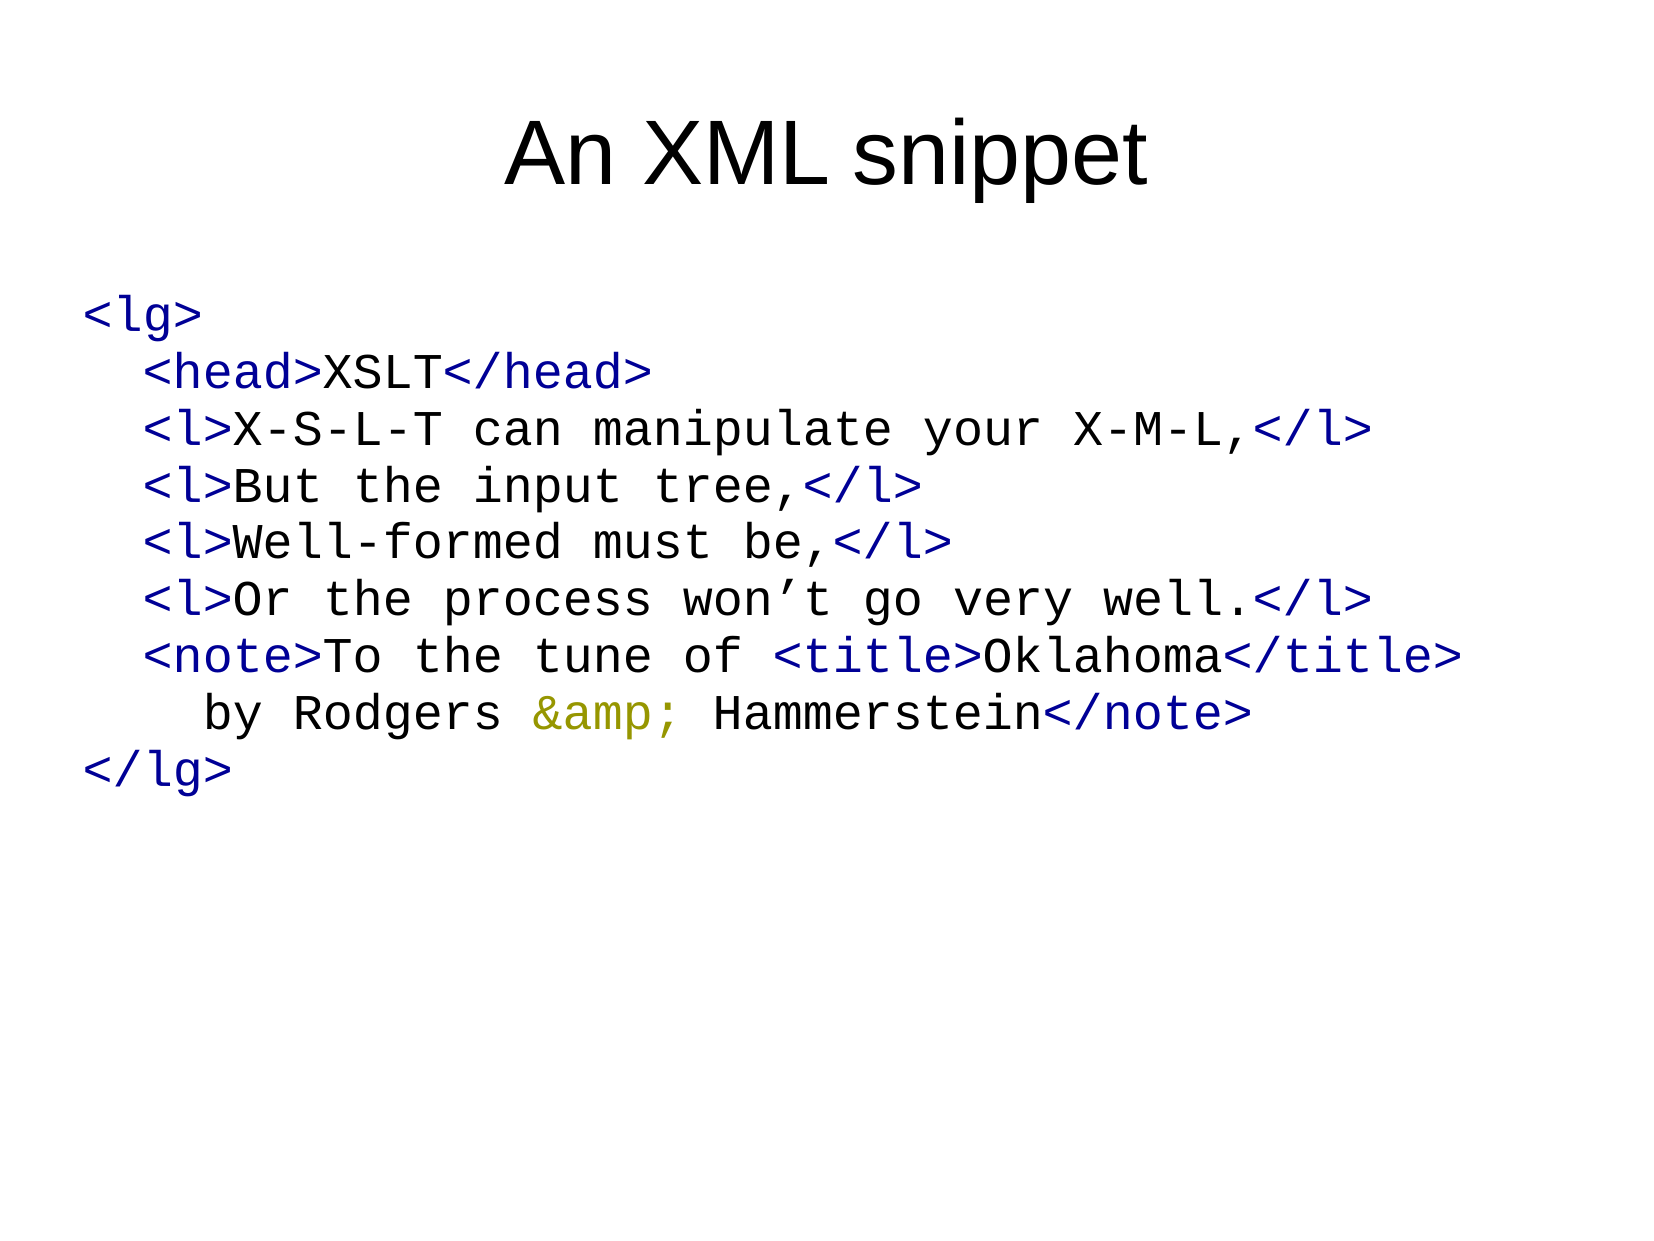

# An XML snippet
<lg>
 <head>XSLT</head>
 <l>X-S-L-T can manipulate your X-M-L,</l>
 <l>But the input tree,</l>
 <l>Well-formed must be,</l>
 <l>Or the process won’t go very well.</l>
 <note>To the tune of <title>Oklahoma</title>
 by Rodgers &amp; Hammerstein</note>
</lg>